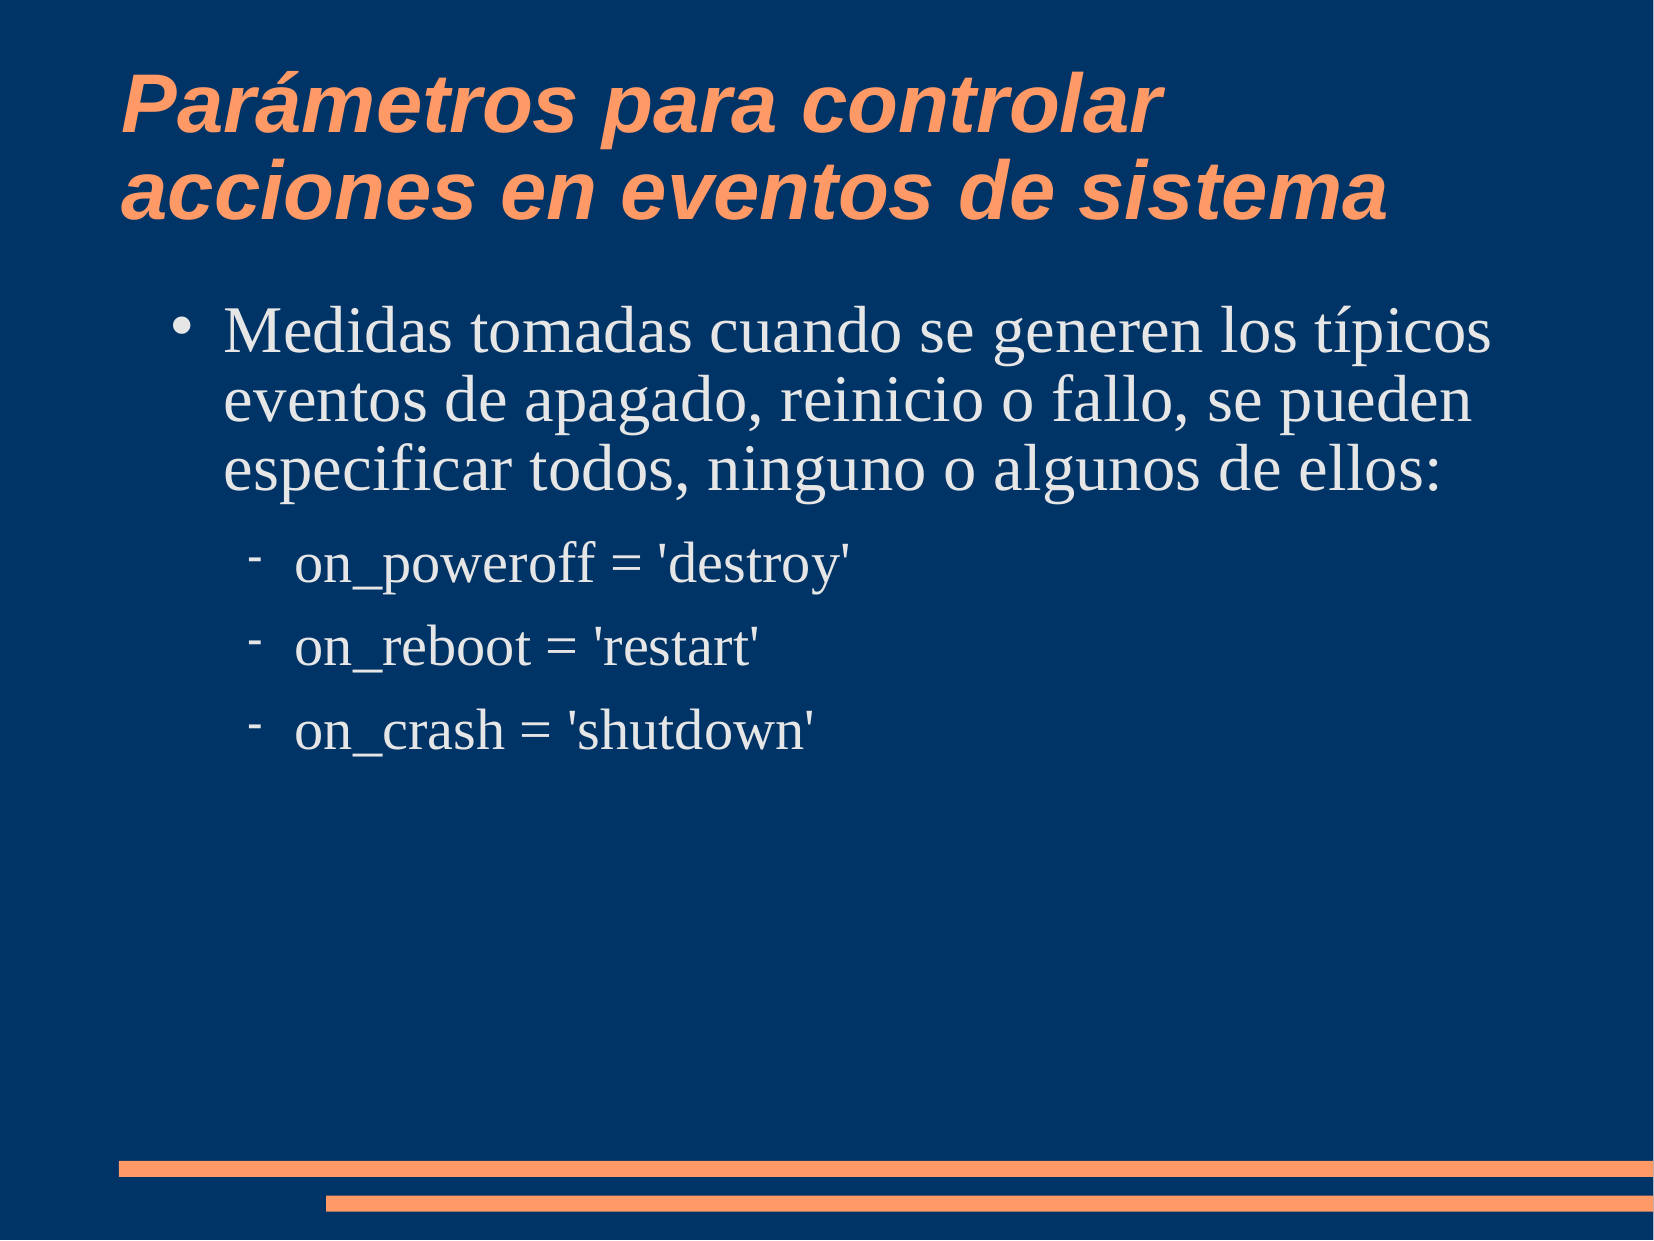

# Parámetros para controlar acciones en eventos de sistema
Medidas tomadas cuando se generen los típicos eventos de apagado, reinicio o fallo, se pueden especificar todos, ninguno o algunos de ellos:
on_poweroff = 'destroy'
on_reboot = 'restart'
on_crash = 'shutdown'